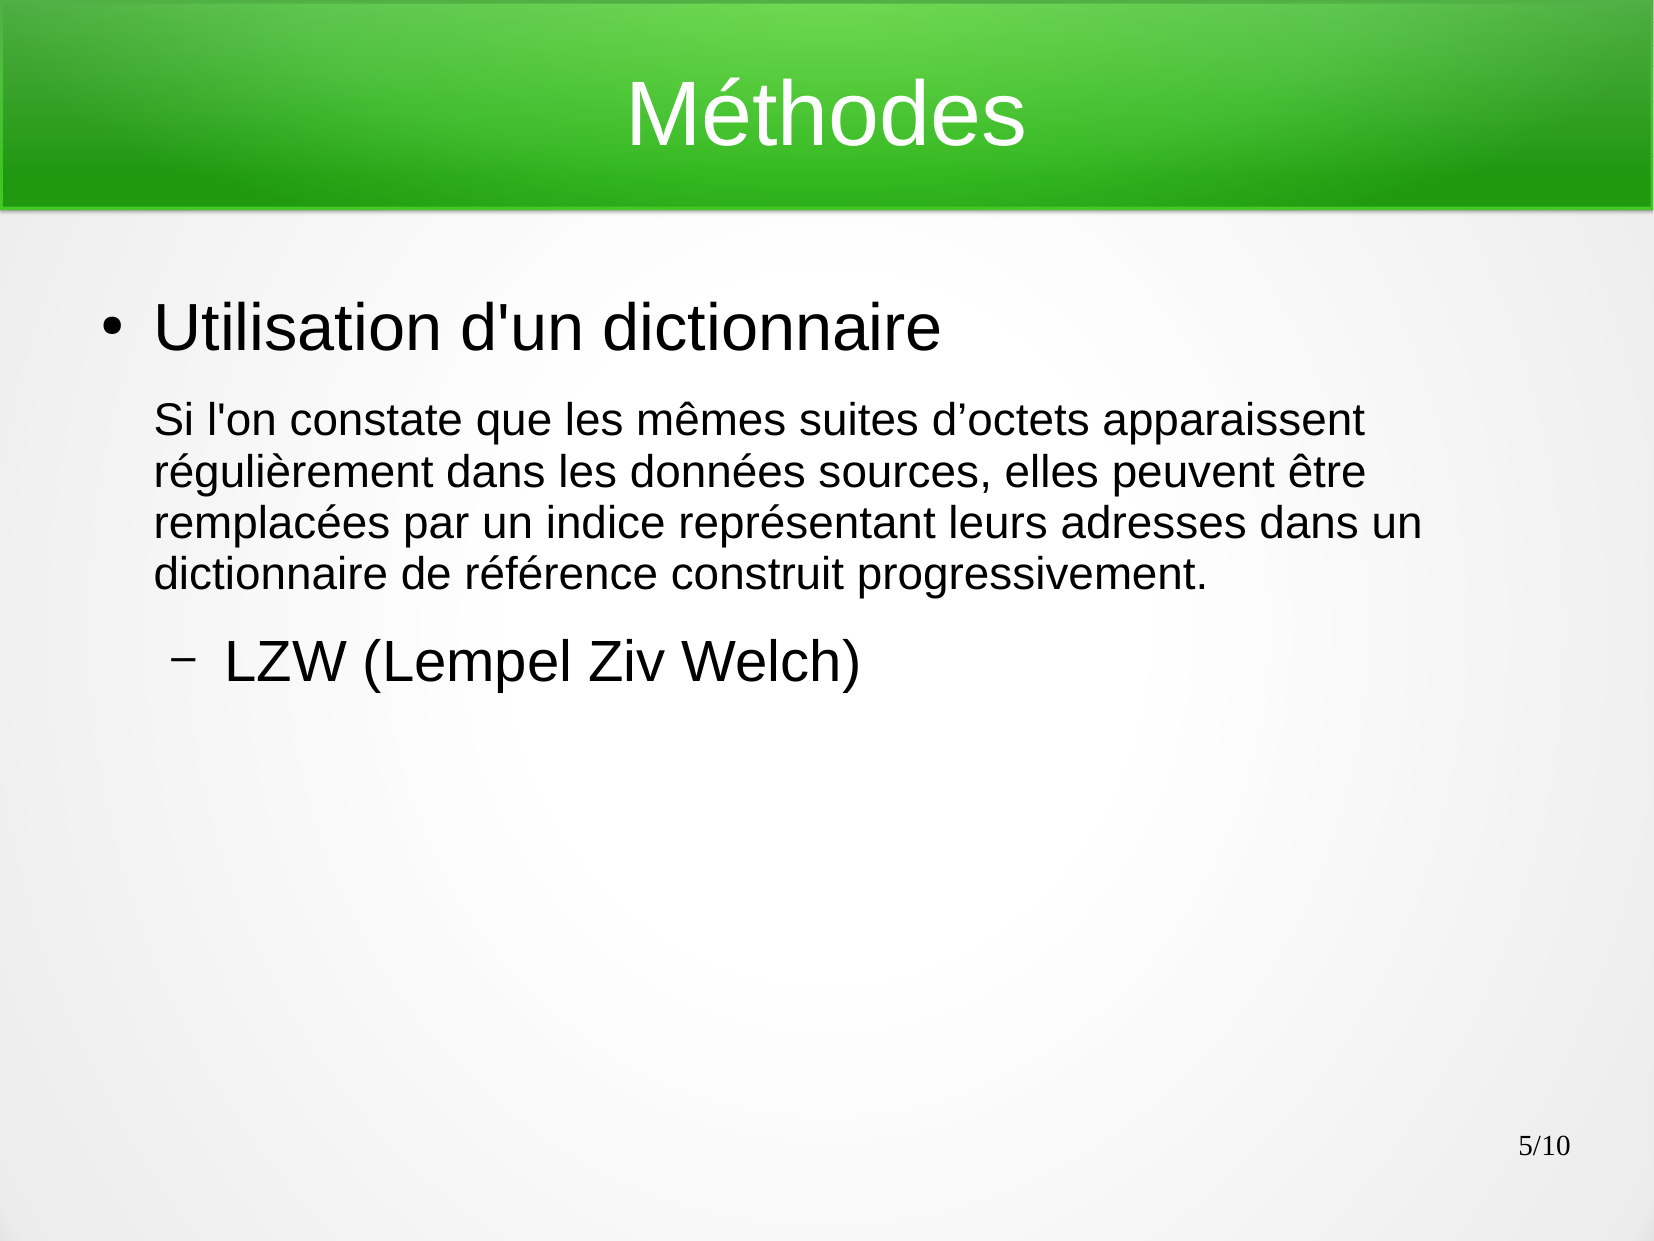

# Méthodes
Utilisation d'un dictionnaire
Si l'on constate que les mêmes suites d’octets apparaissent régulièrement dans les données sources, elles peuvent être remplacées par un indice représentant leurs adresses dans un dictionnaire de référence construit progressivement.
LZW (Lempel Ziv Welch)
5